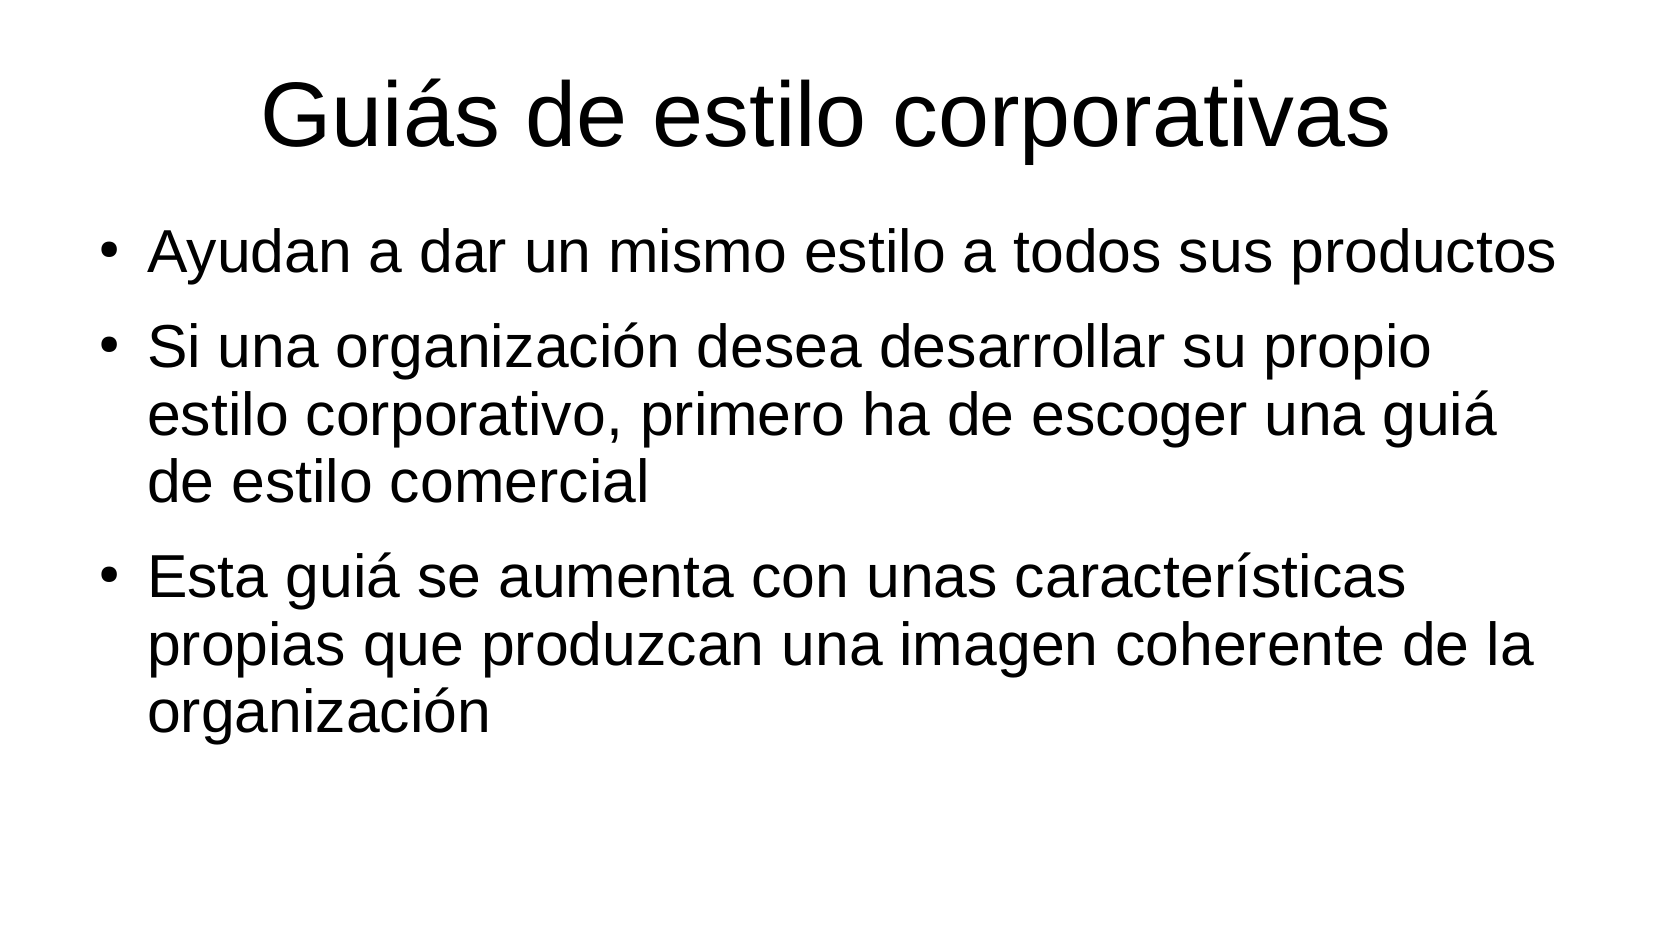

# Guiás de estilo corporativas
Ayudan a dar un mismo estilo a todos sus productos
Si una organización desea desarrollar su propio estilo corporativo, primero ha de escoger una guiá de estilo comercial
Esta guiá se aumenta con unas características propias que produzcan una imagen coherente de la organización